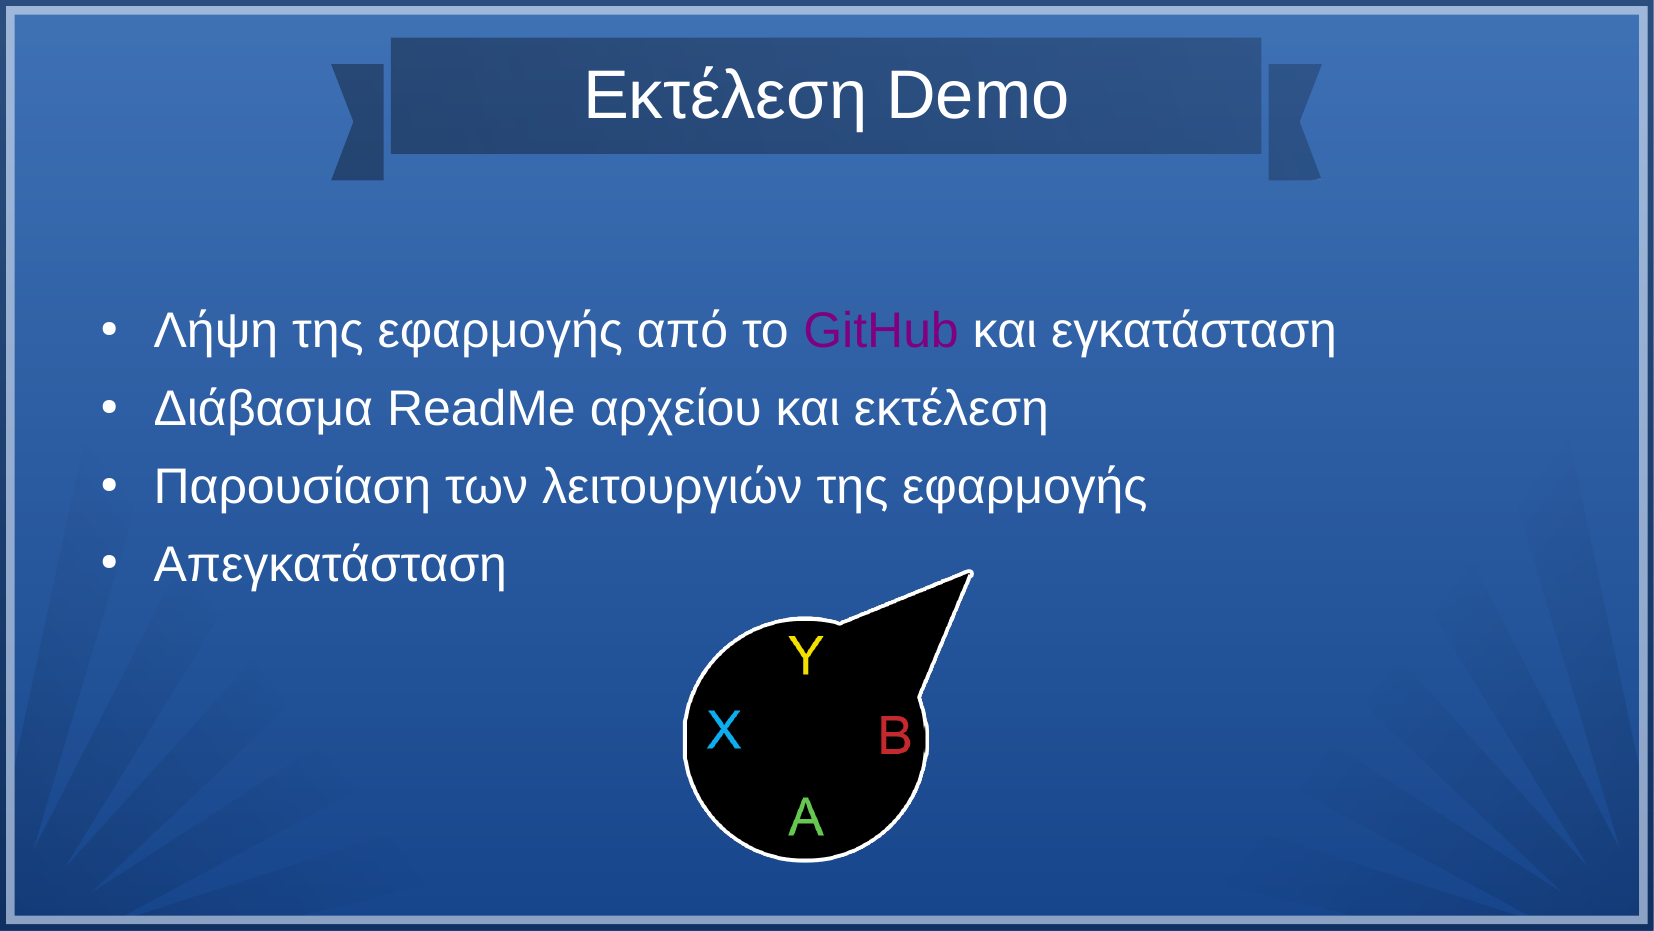

# Εκτέλεση Demo
Λήψη της εφαρμογής από το GitHub και εγκατάσταση
Διάβασμα ReadMe αρχείου και εκτέλεση
Παρουσίαση των λειτουργιών της εφαρμογής
Απεγκατάσταση